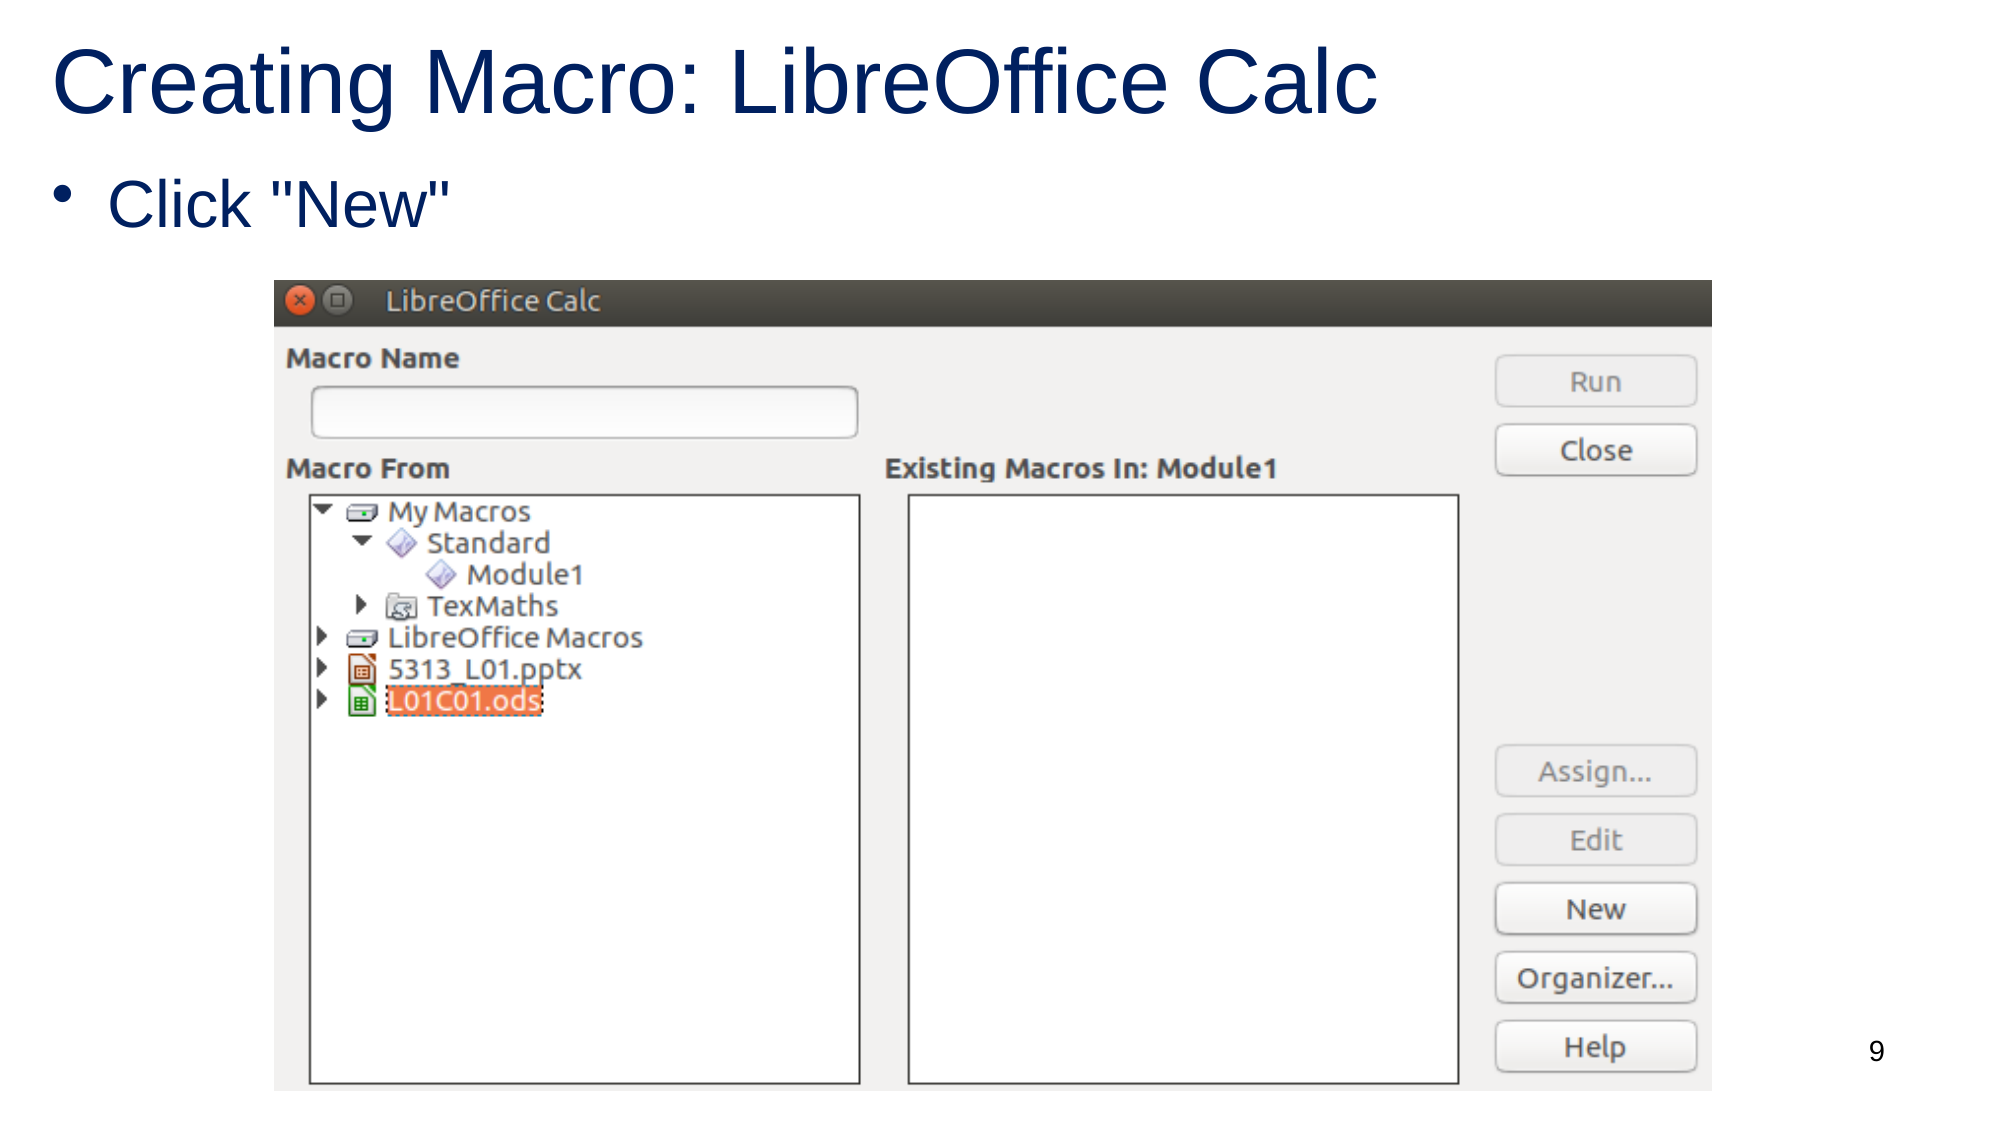

# Creating Macro: LibreOffice Calc
Click "New"